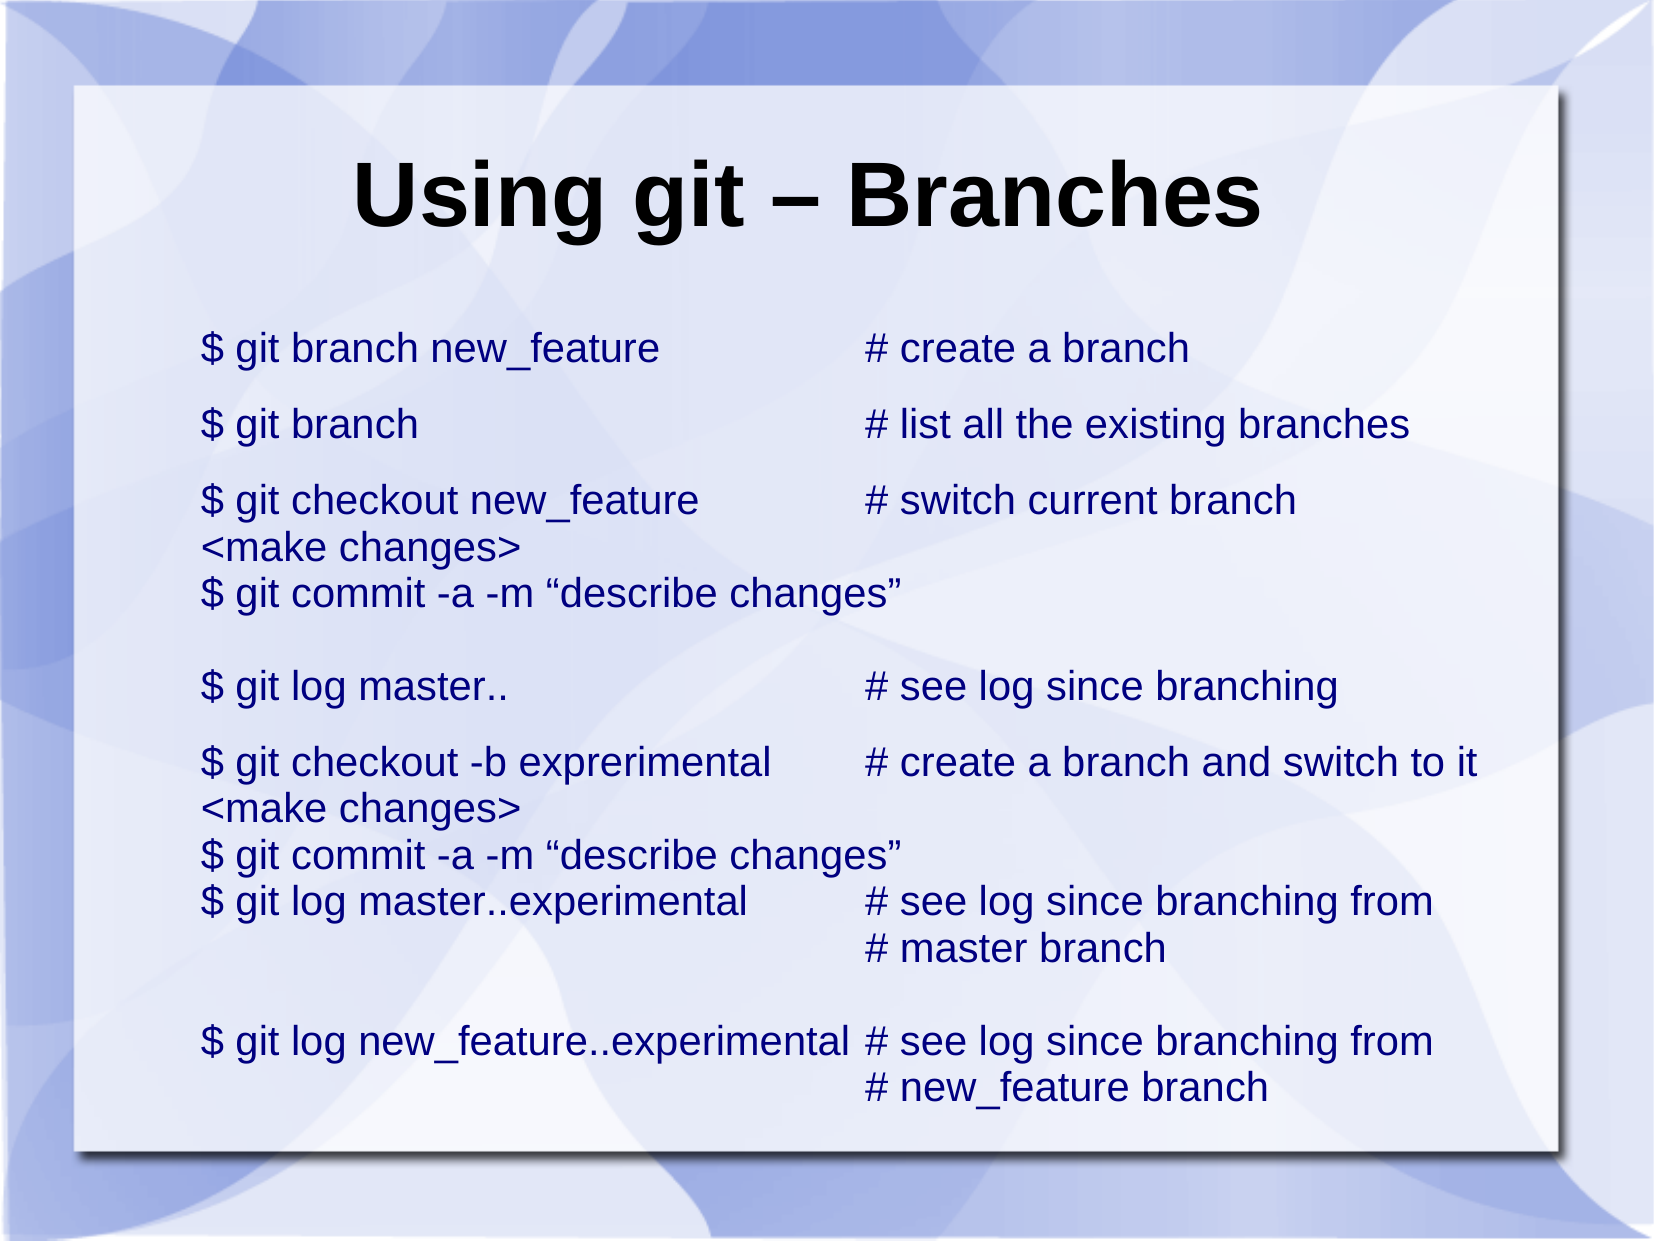

# Using git – Branches
$ git branch new_feature			# create a branch
$ git branch 						# list all the existing branches
$ git checkout new_feature	 		# switch current branch
<make changes>
$ git commit -a -m “describe changes”
$ git log master..					# see log since branching
$ git checkout -b exprerimental 		# create a branch and switch to it
<make changes>
$ git commit -a -m “describe changes”
$ git log master..experimental 		# see log since branching from
									# master branch
$ git log new_feature..experimental 	# see log since branching from
									# new_feature branch